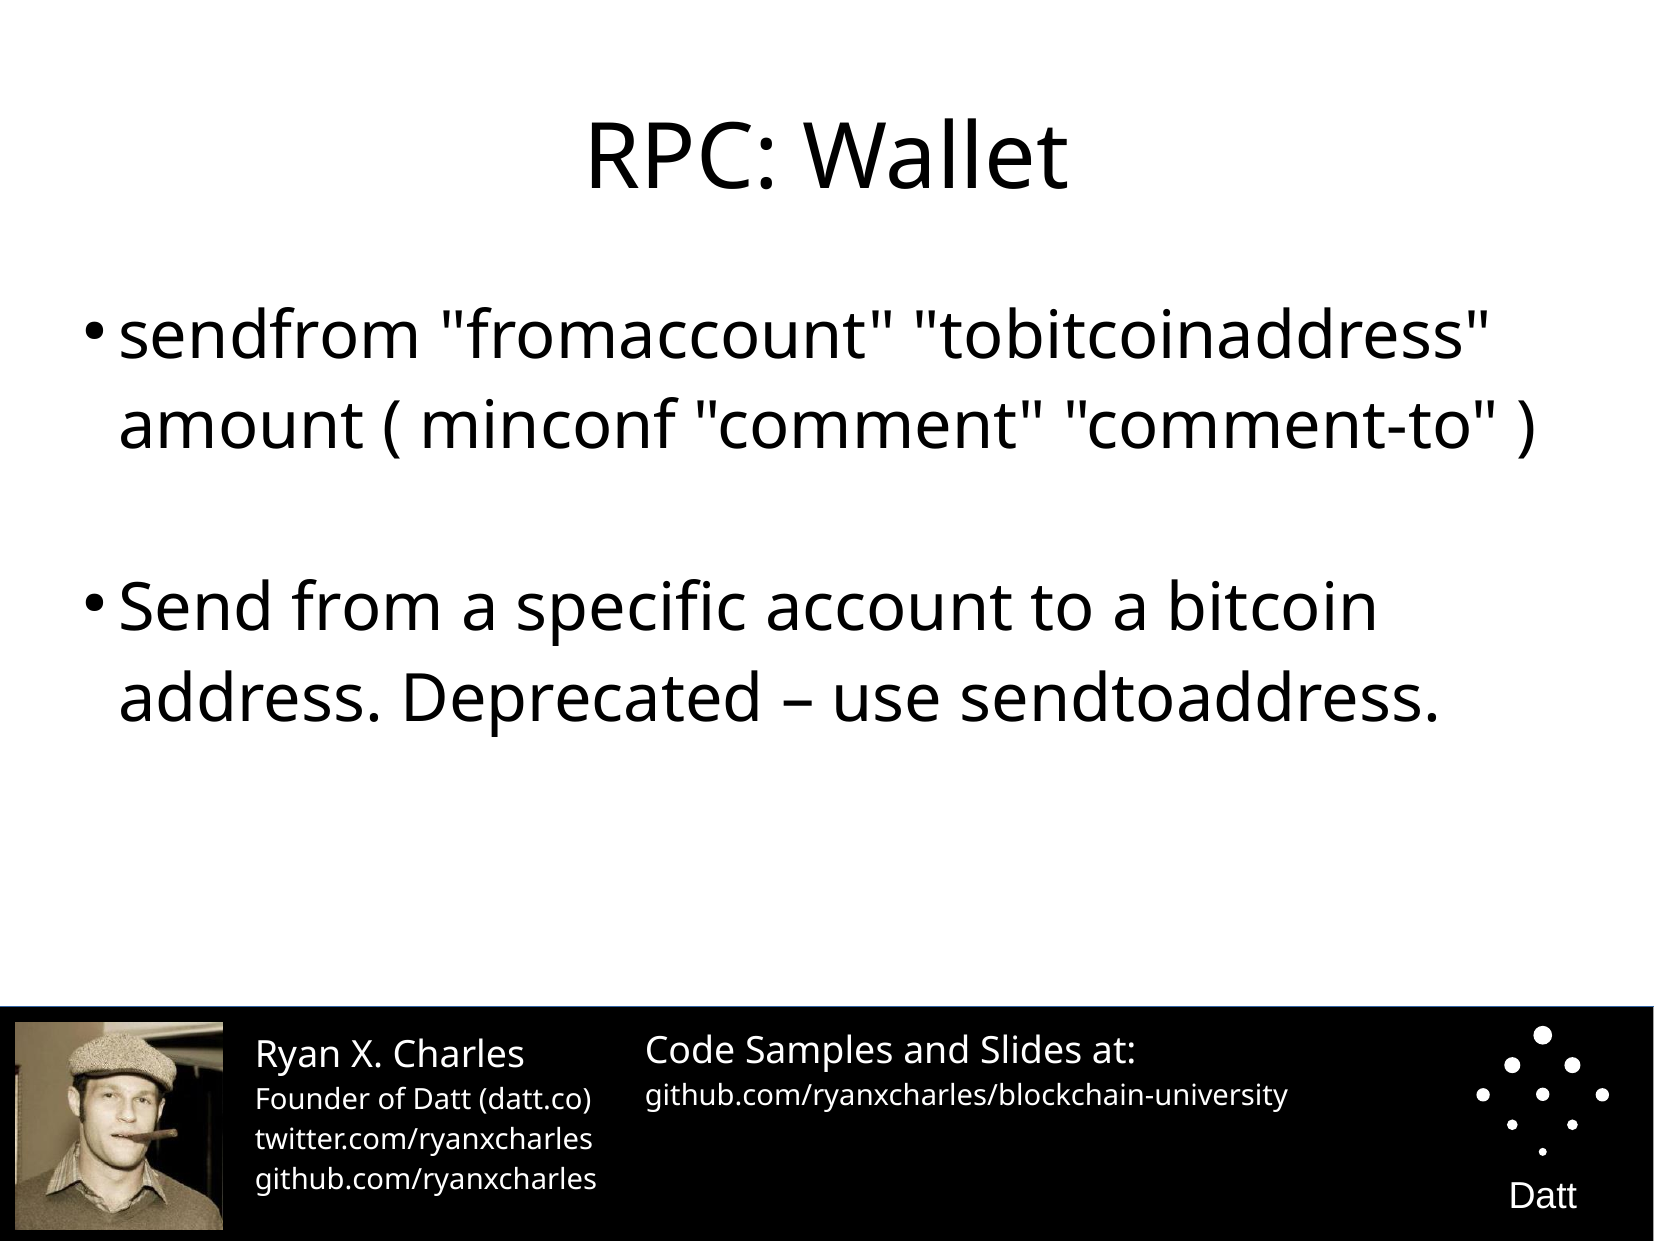

# RPC: Wallet
sendfrom "fromaccount" "tobitcoinaddress" amount ( minconf "comment" "comment-to" )
Send from a specific account to a bitcoin address. Deprecated – use sendtoaddress.
Code Samples and Slides at:
github.com/ryanxcharles/blockchain-university
Ryan X. Charles
Founder of Datt (datt.co)
twitter.com/ryanxcharles
github.com/ryanxcharles
Datt